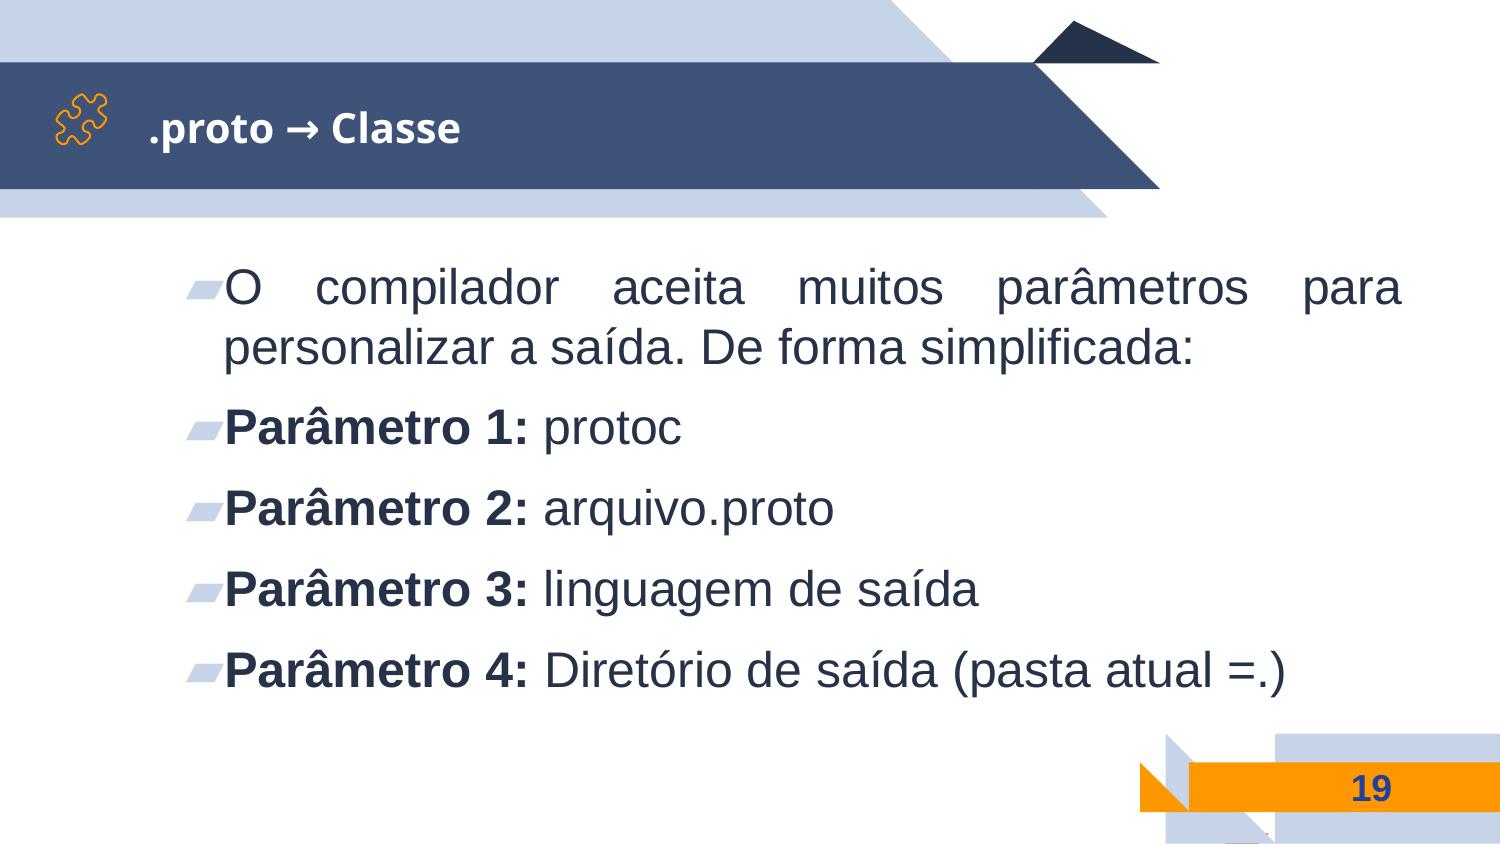

.proto → Classe
O compilador aceita muitos parâmetros para personalizar a saída. De forma simplificada:
Parâmetro 1: protoc
Parâmetro 2: arquivo.proto
Parâmetro 3: linguagem de saída
Parâmetro 4: Diretório de saída (pasta atual =.)
19